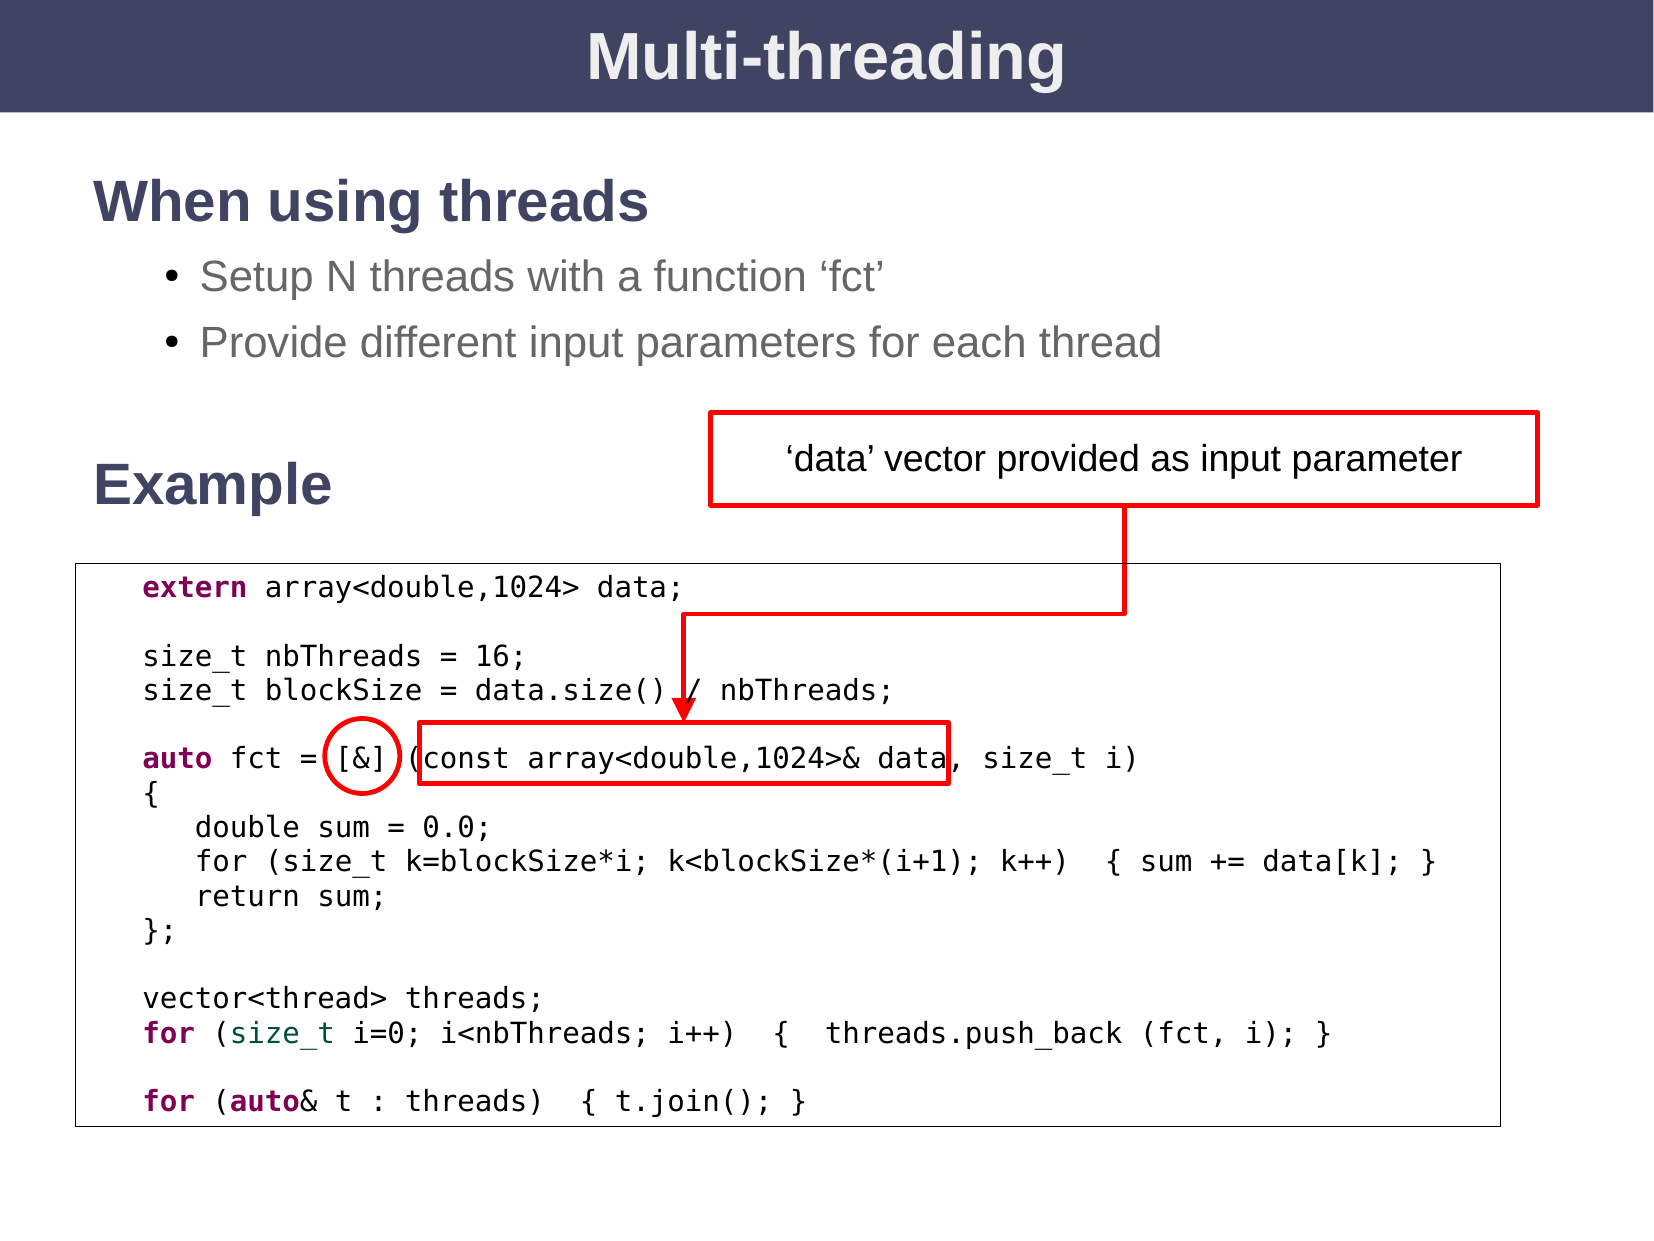

Multi-threading
When using threads
Setup N threads with a function ‘fct’
Provide different input parameters for each thread
Example
‘data’ vector provided as input parameter
 extern array<double,1024> data;
 size_t nbThreads = 16;
 size_t blockSize = data.size() / nbThreads;
 auto fct = [&] (const array<double,1024>& data, size_t i)
 {
 double sum = 0.0;
 for (size_t k=blockSize*i; k<blockSize*(i+1); k++) { sum += data[k]; }
 return sum;
 };
 vector<thread> threads;
 for (size_t i=0; i<nbThreads; i++) { threads.push_back (fct, i); }
 for (auto& t : threads) { t.join(); }